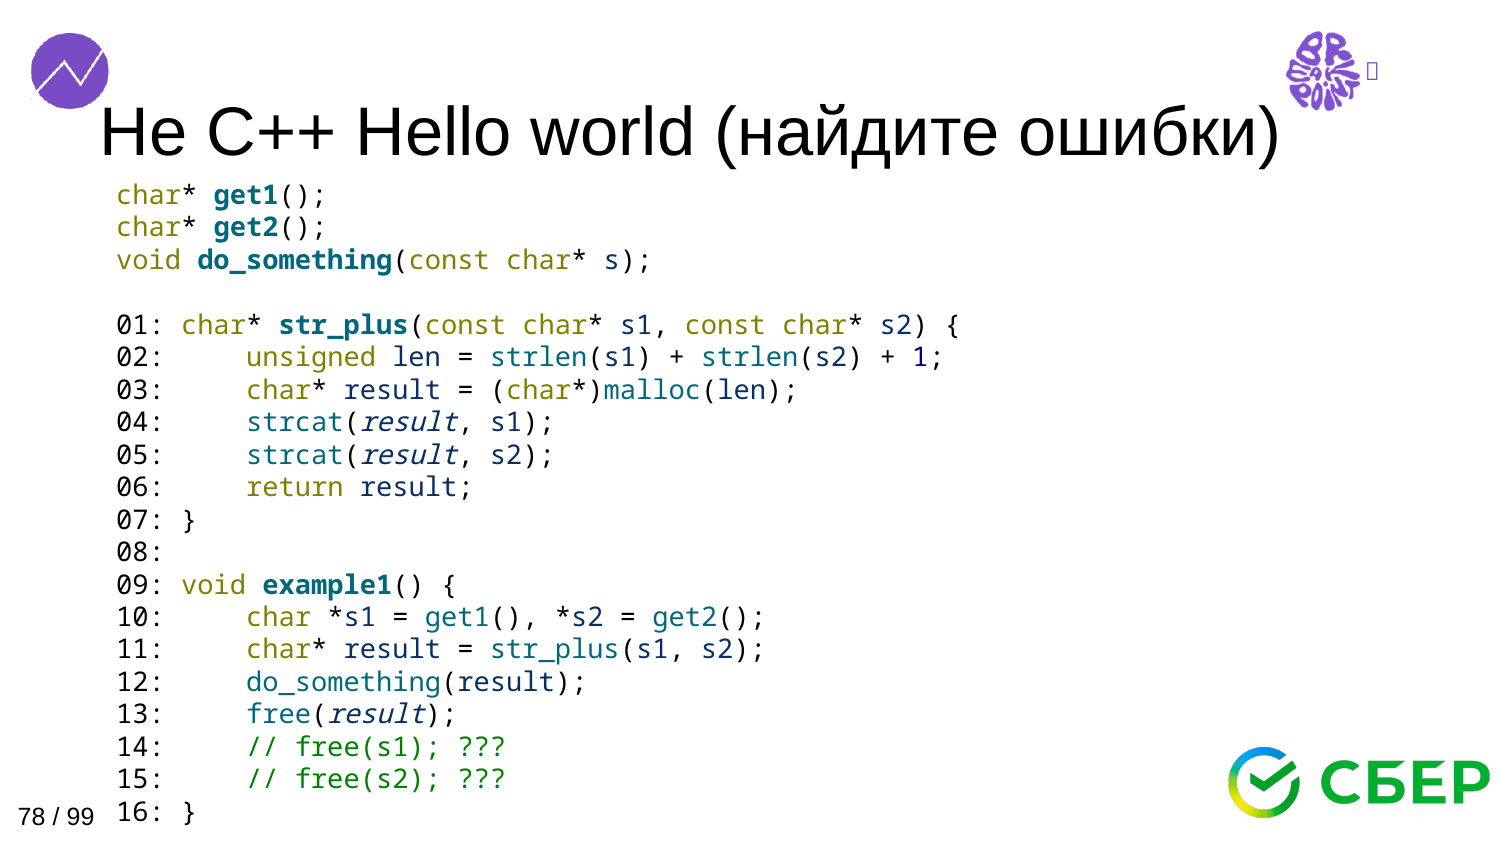

🐙
# Не C++ Hello world (найдите ошибки)
char* get1();
char* get2();
void do_something(const char* s);
01: char* str_plus(const char* s1, const char* s2) {
02: unsigned len = strlen(s1) + strlen(s2) + 1;
03: char* result = (char*)malloc(len);
04: strcat(result, s1);
05: strcat(result, s2);
06: return result;
07: }
08:
09: void example1() {
10: char *s1 = get1(), *s2 = get2();
11: char* result = str_plus(s1, s2);
12: do_something(result);
13: free(result);
14: // free(s1); ???
15: // free(s2); ???
16: }